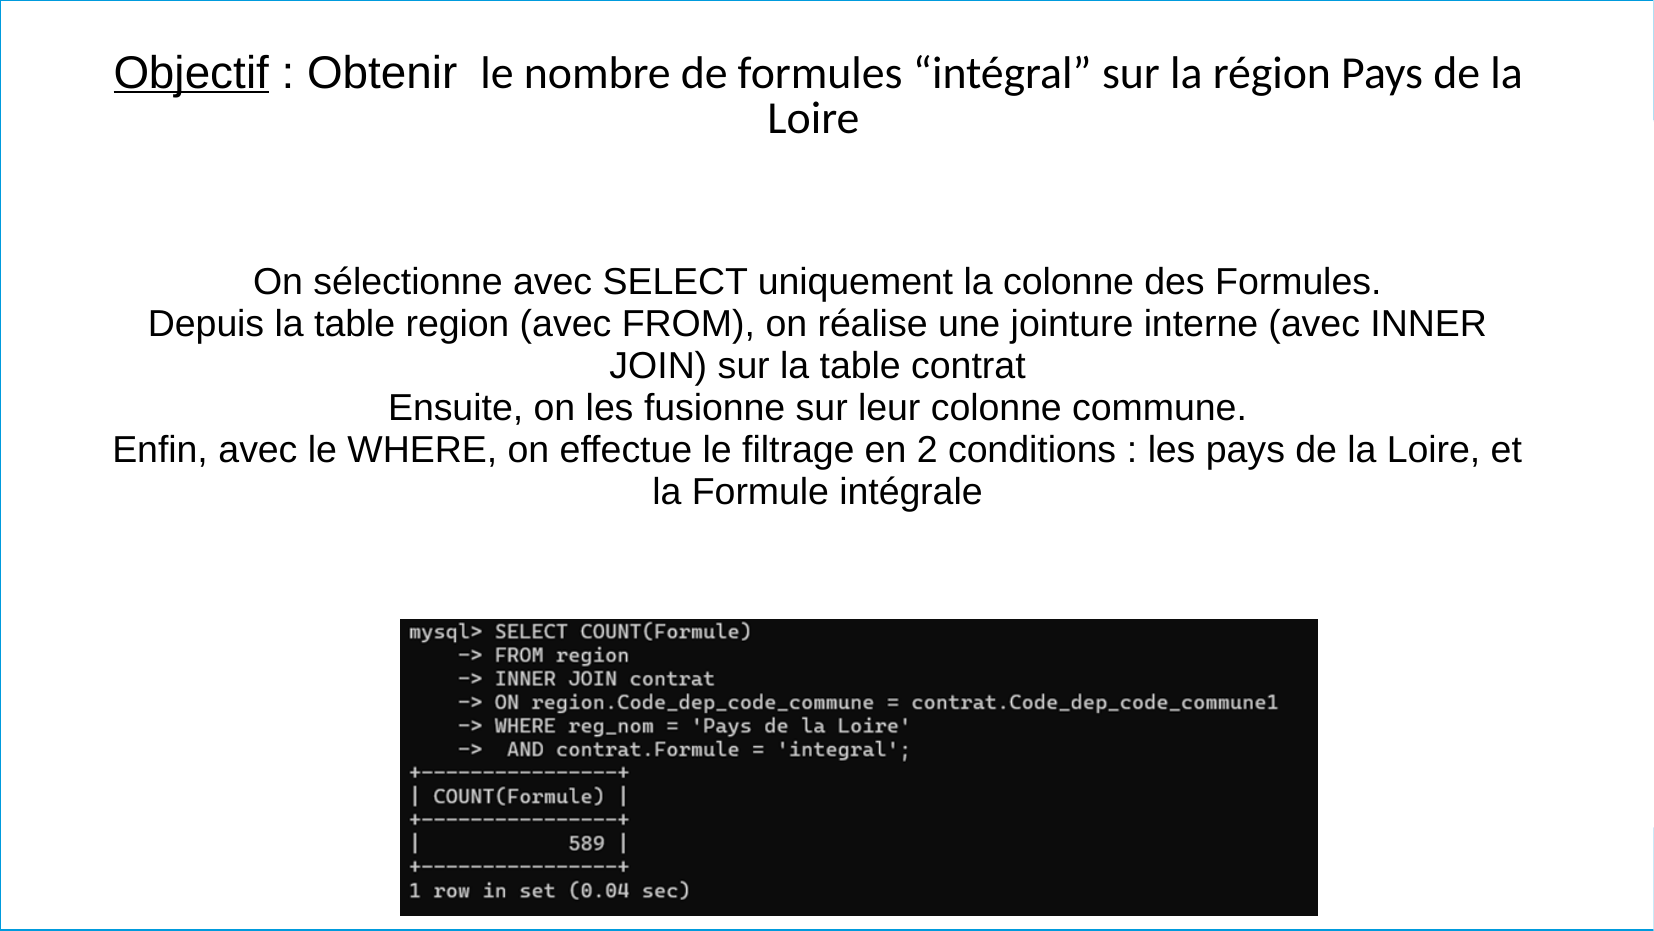

#
Objectif : Obtenir le nombre de formules “intégral” sur la région Pays de la Loire
On sélectionne avec SELECT uniquement la colonne des Formules.
Depuis la table region (avec FROM), on réalise une jointure interne (avec INNER JOIN) sur la table contrat
Ensuite, on les fusionne sur leur colonne commune.
Enfin, avec le WHERE, on effectue le filtrage en 2 conditions : les pays de la Loire, et la Formule intégrale
9